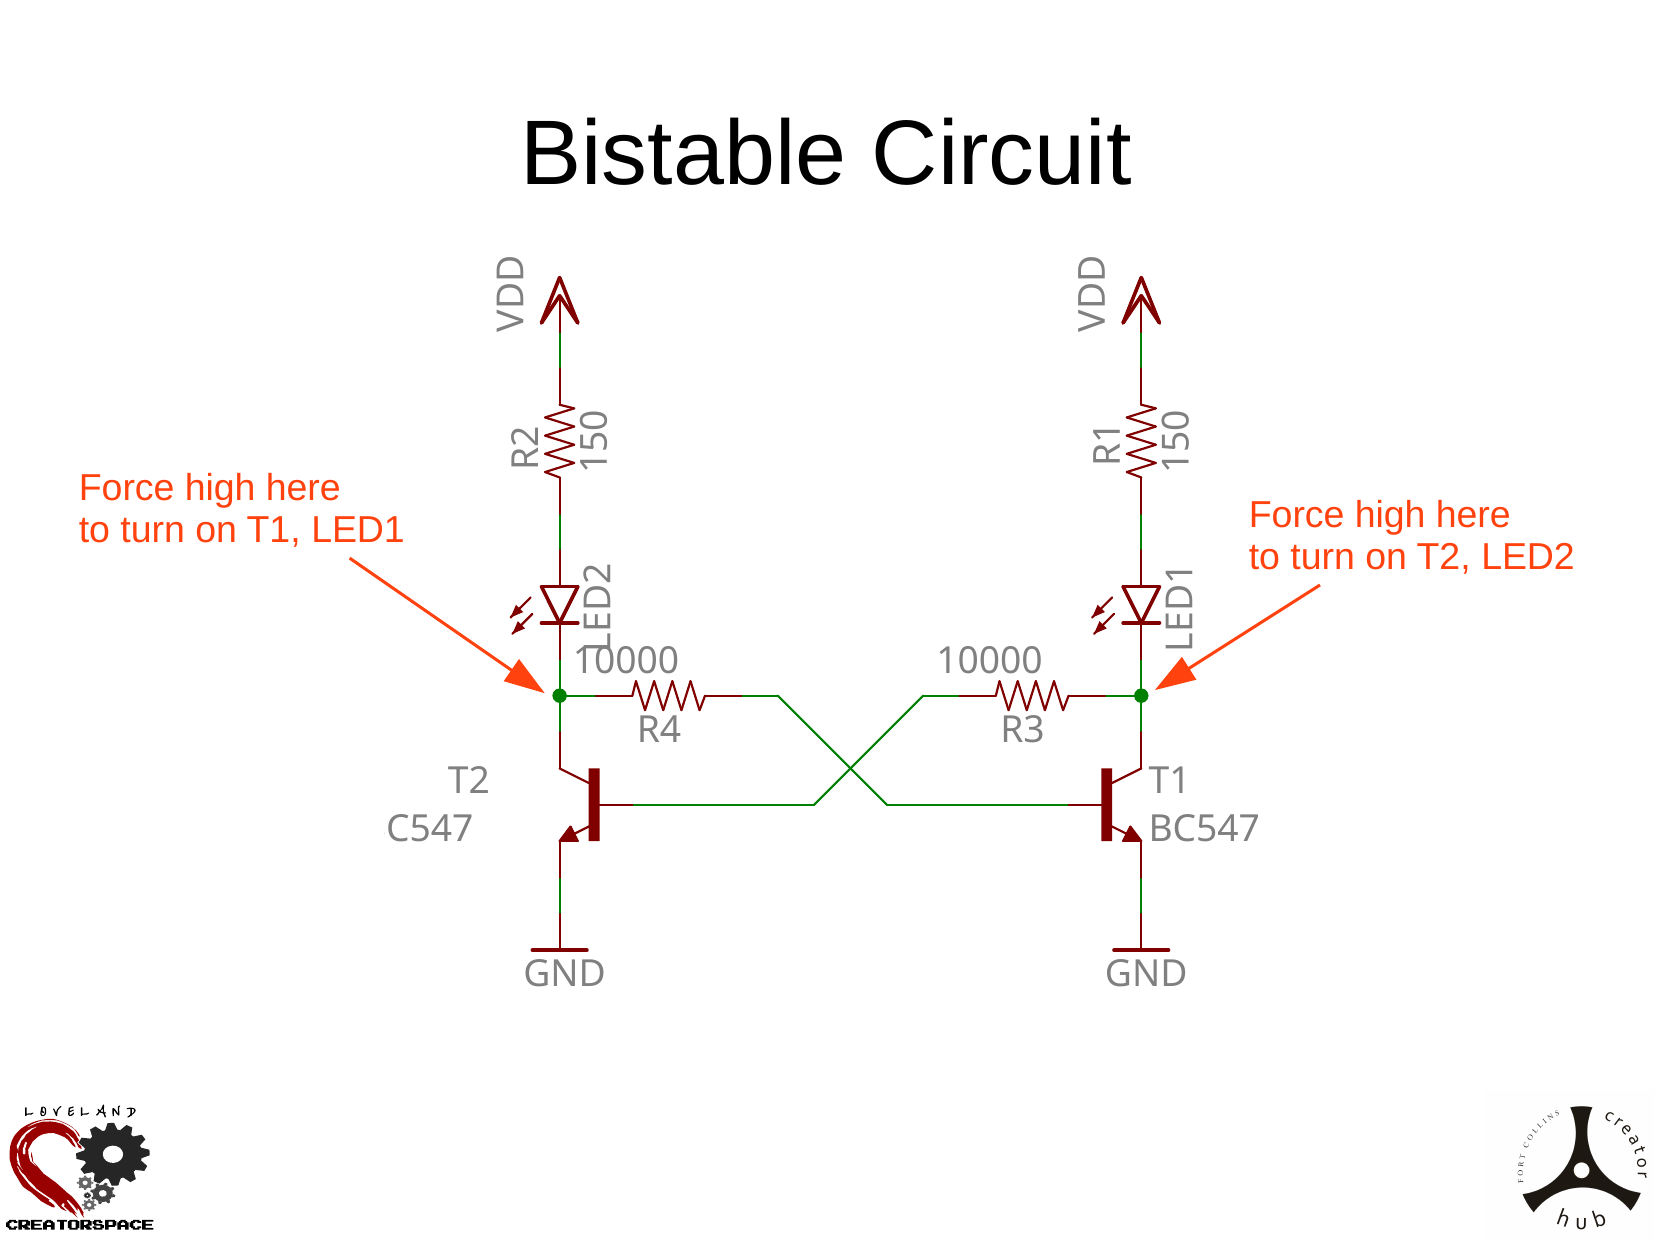

# Bistable Circuit
Force high here
to turn on T1, LED1
Force high here
to turn on T2, LED2